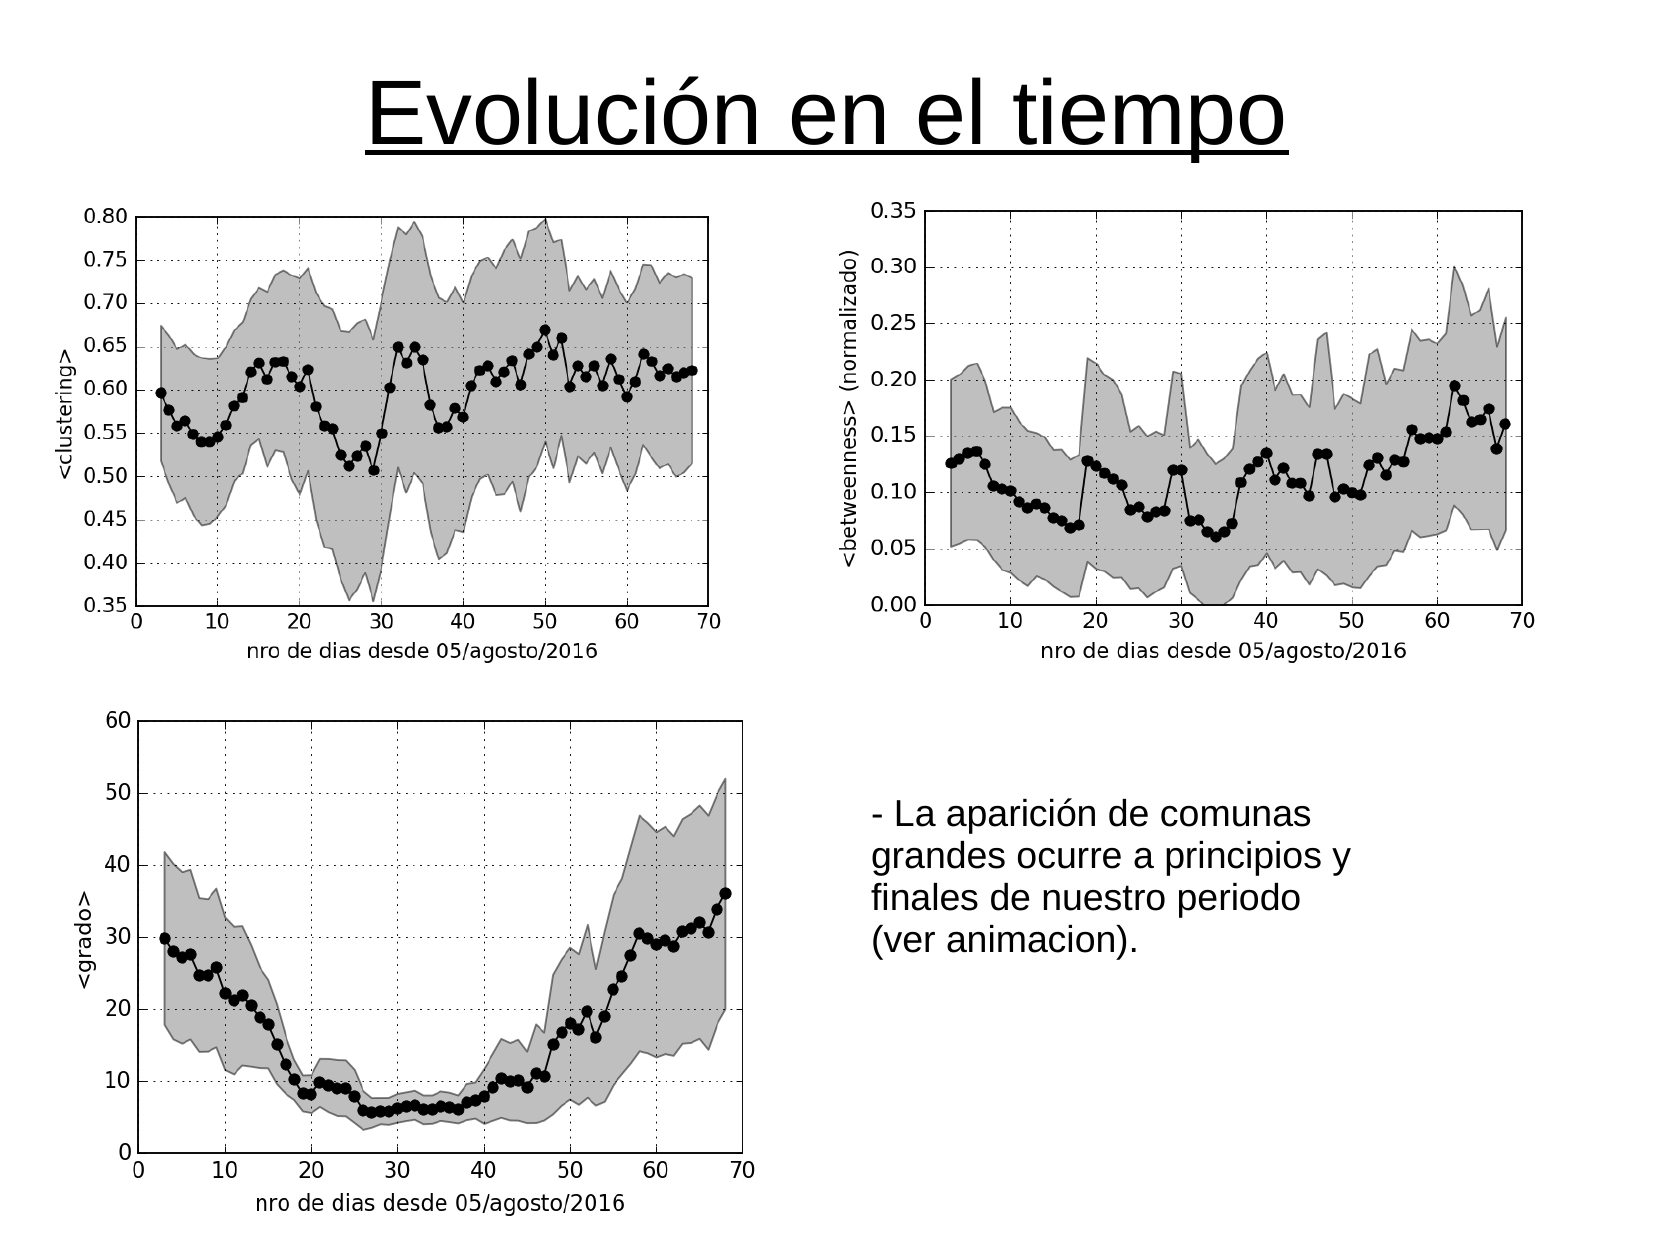

# Evolución en el tiempo
- La aparición de comunas grandes ocurre a principios y finales de nuestro periodo (ver animacion).